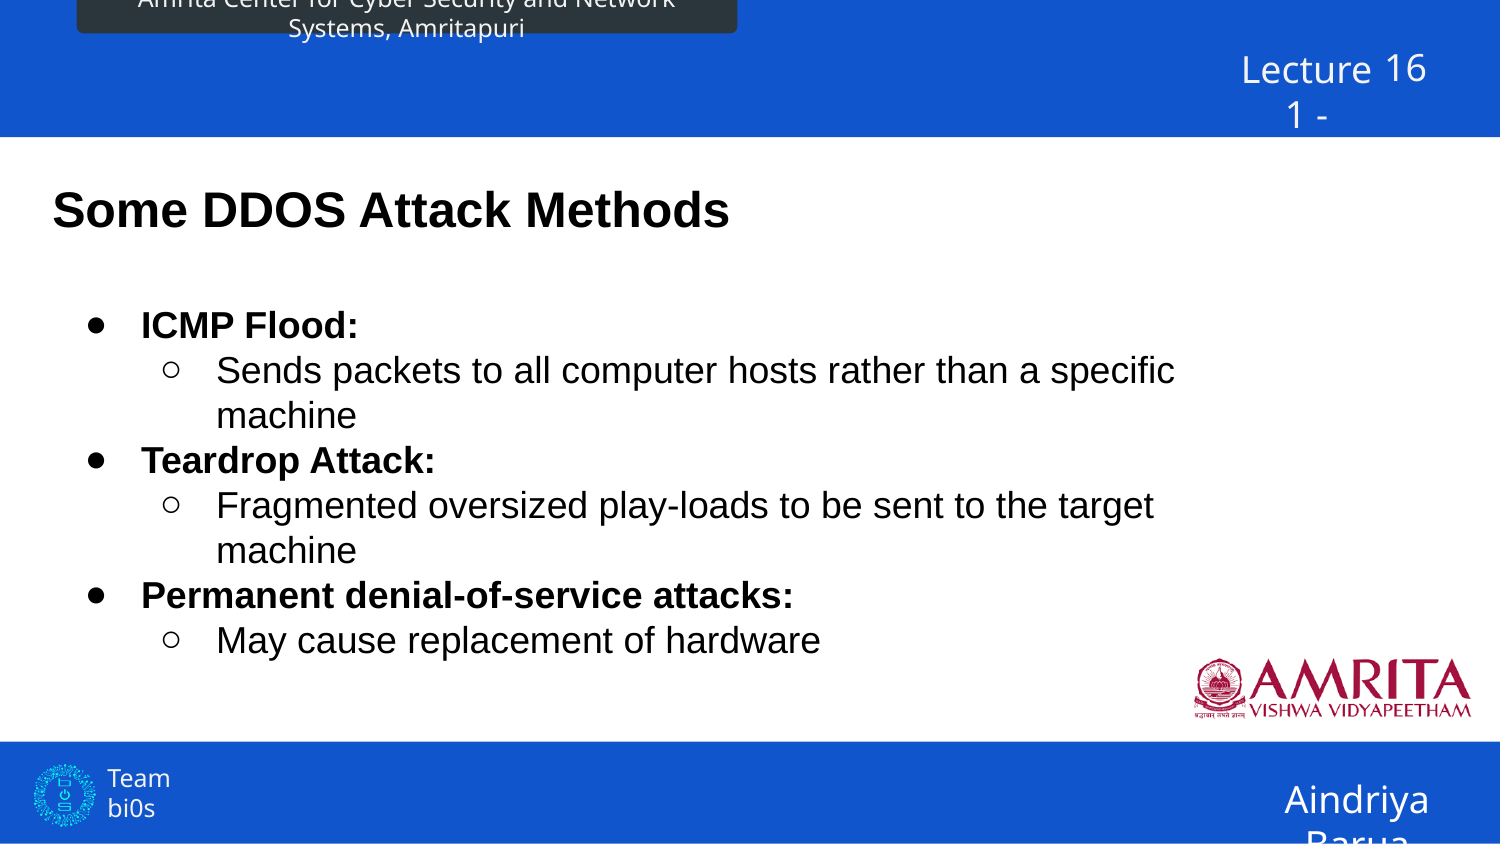

# Some DDOS Attack Methods
ICMP Flood:
Sends packets to all computer hosts rather than a specific machine
Teardrop Attack:
Fragmented oversized play-loads to be sent to the target machine
Permanent denial-of-service attacks:
May cause replacement of hardware